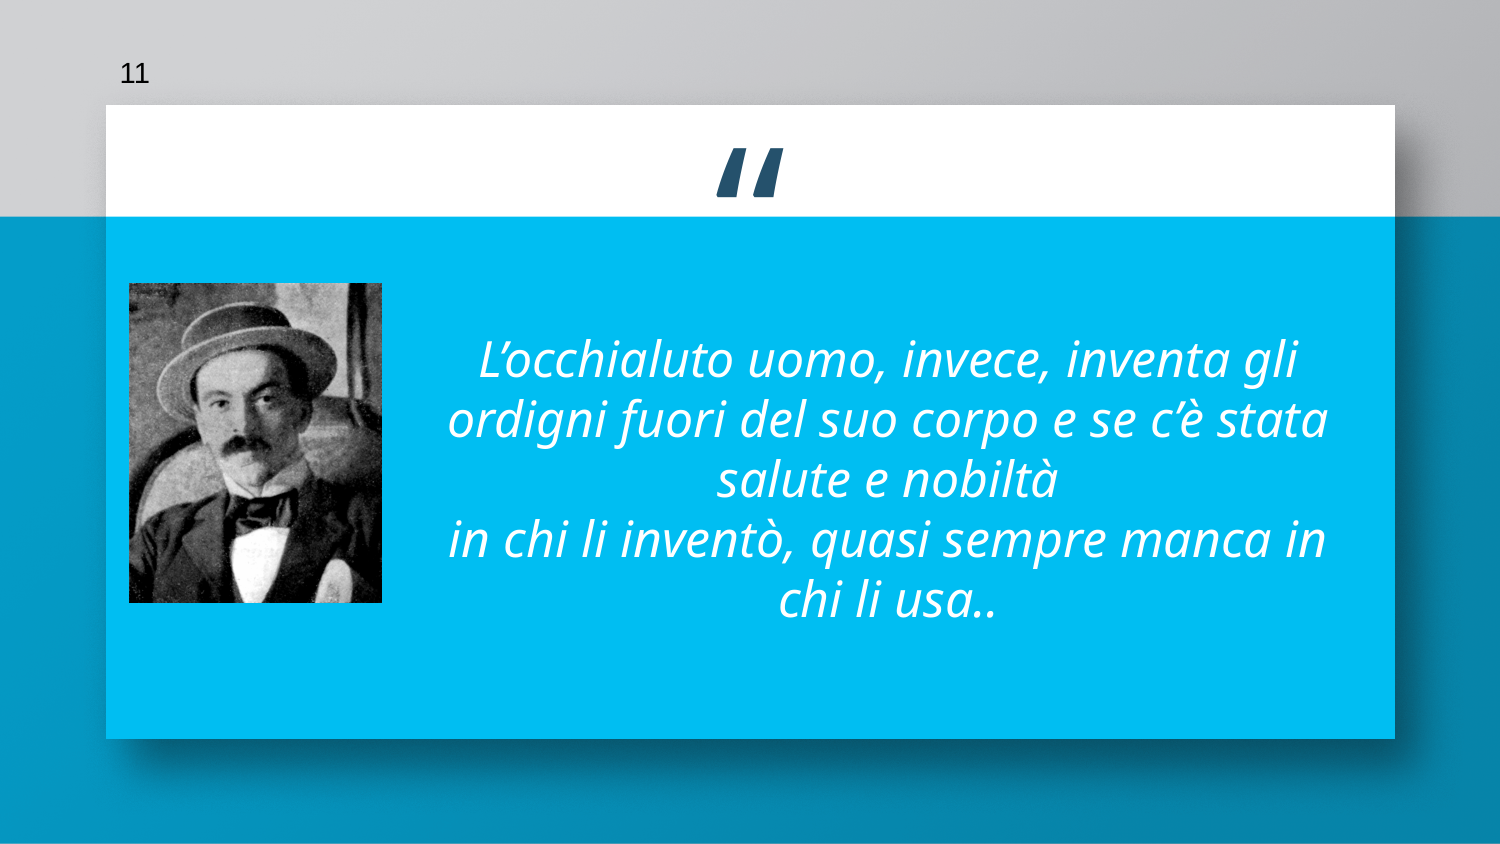

# L’occhialuto uomo, invece, inventa gli ordigni fuori del suo corpo e se c’è stata salute e nobiltà
in chi li inventò, quasi sempre manca in chi li usa..